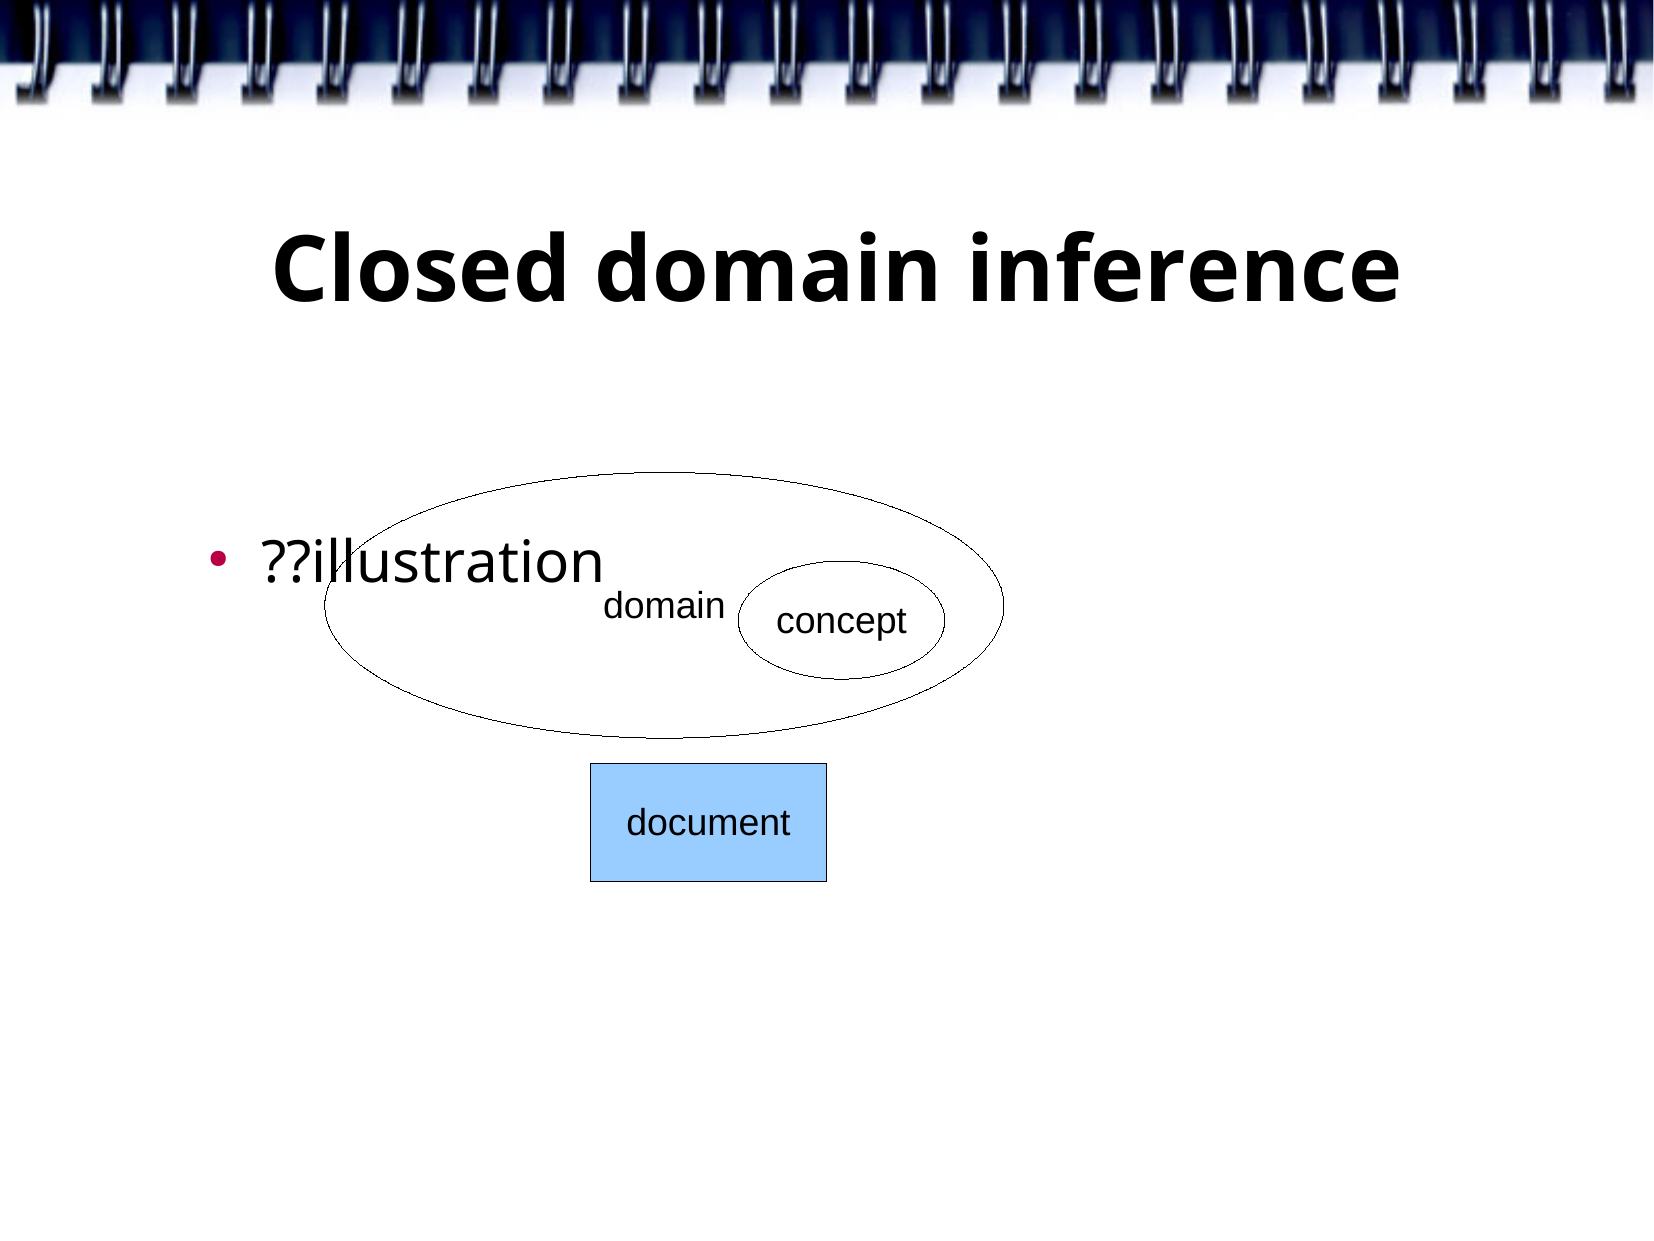

Closed domain inference
domain
# ??illustration
concept
document